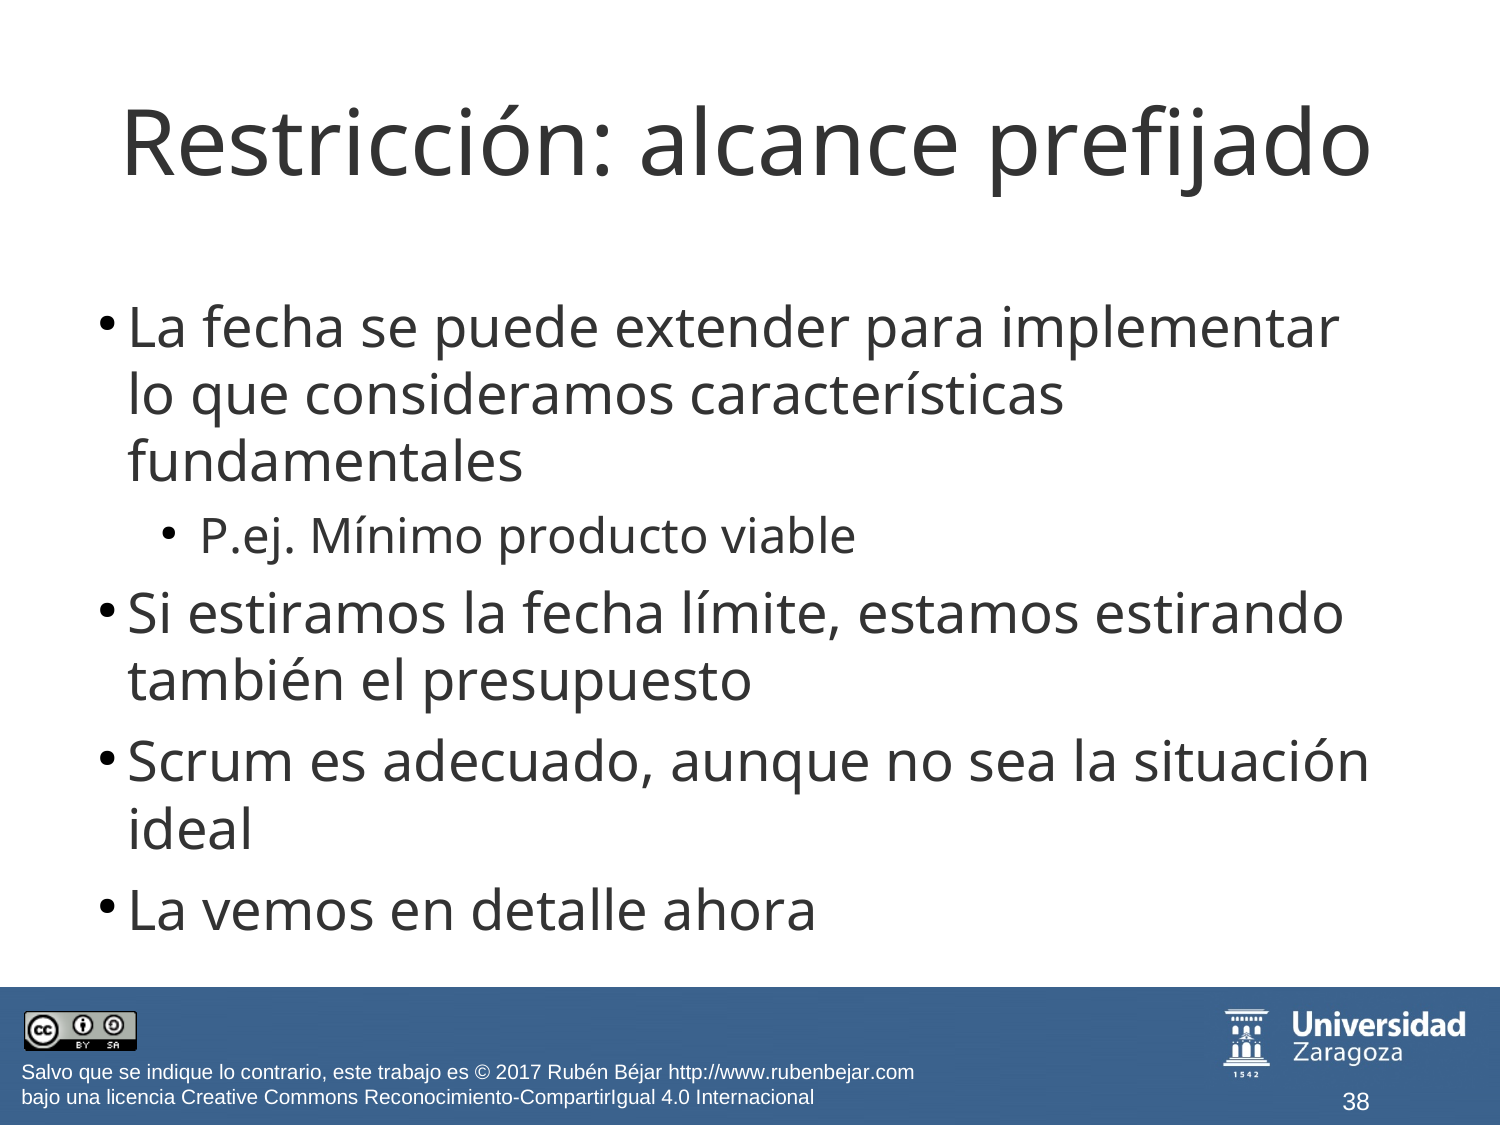

# Restricción: alcance prefijado
La fecha se puede extender para implementar lo que consideramos características fundamentales
P.ej. Mínimo producto viable
Si estiramos la fecha límite, estamos estirando también el presupuesto
Scrum es adecuado, aunque no sea la situación ideal
La vemos en detalle ahora